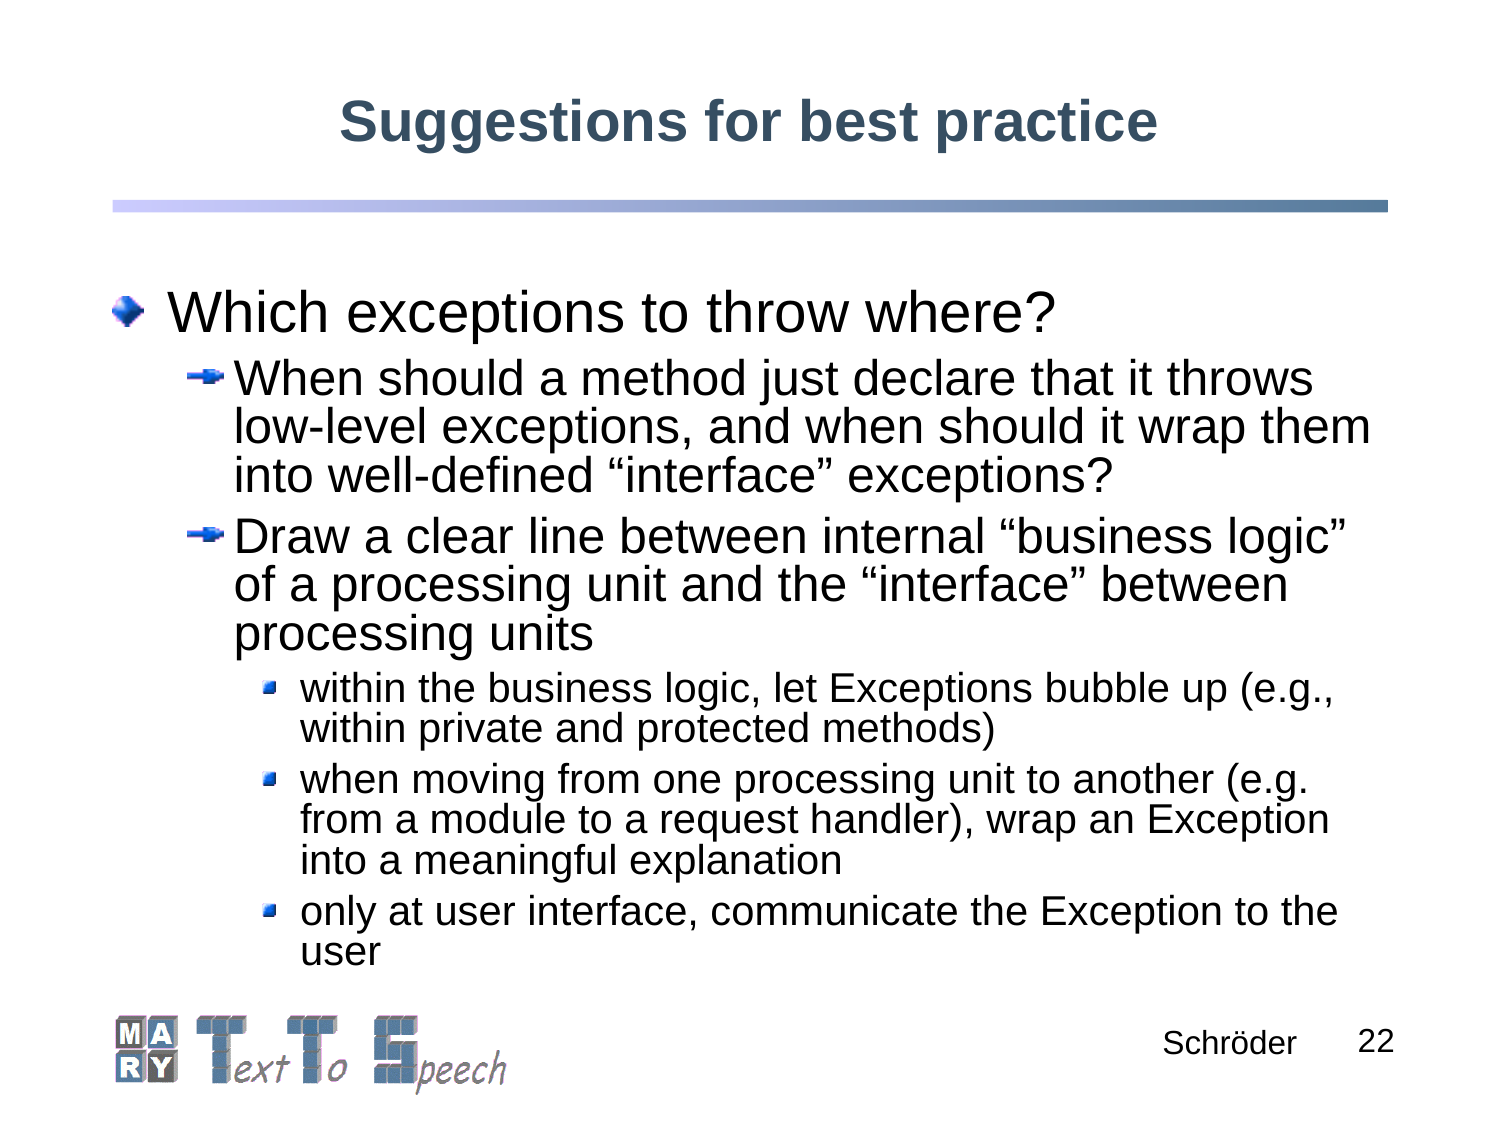

# Suggestions for best practice
Which exceptions to throw where?
When should a method just declare that it throws low-level exceptions, and when should it wrap them into well-defined “interface” exceptions?
Draw a clear line between internal “business logic” of a processing unit and the “interface” between processing units
within the business logic, let Exceptions bubble up (e.g., within private and protected methods)
when moving from one processing unit to another (e.g. from a module to a request handler), wrap an Exception into a meaningful explanation
only at user interface, communicate the Exception to the user